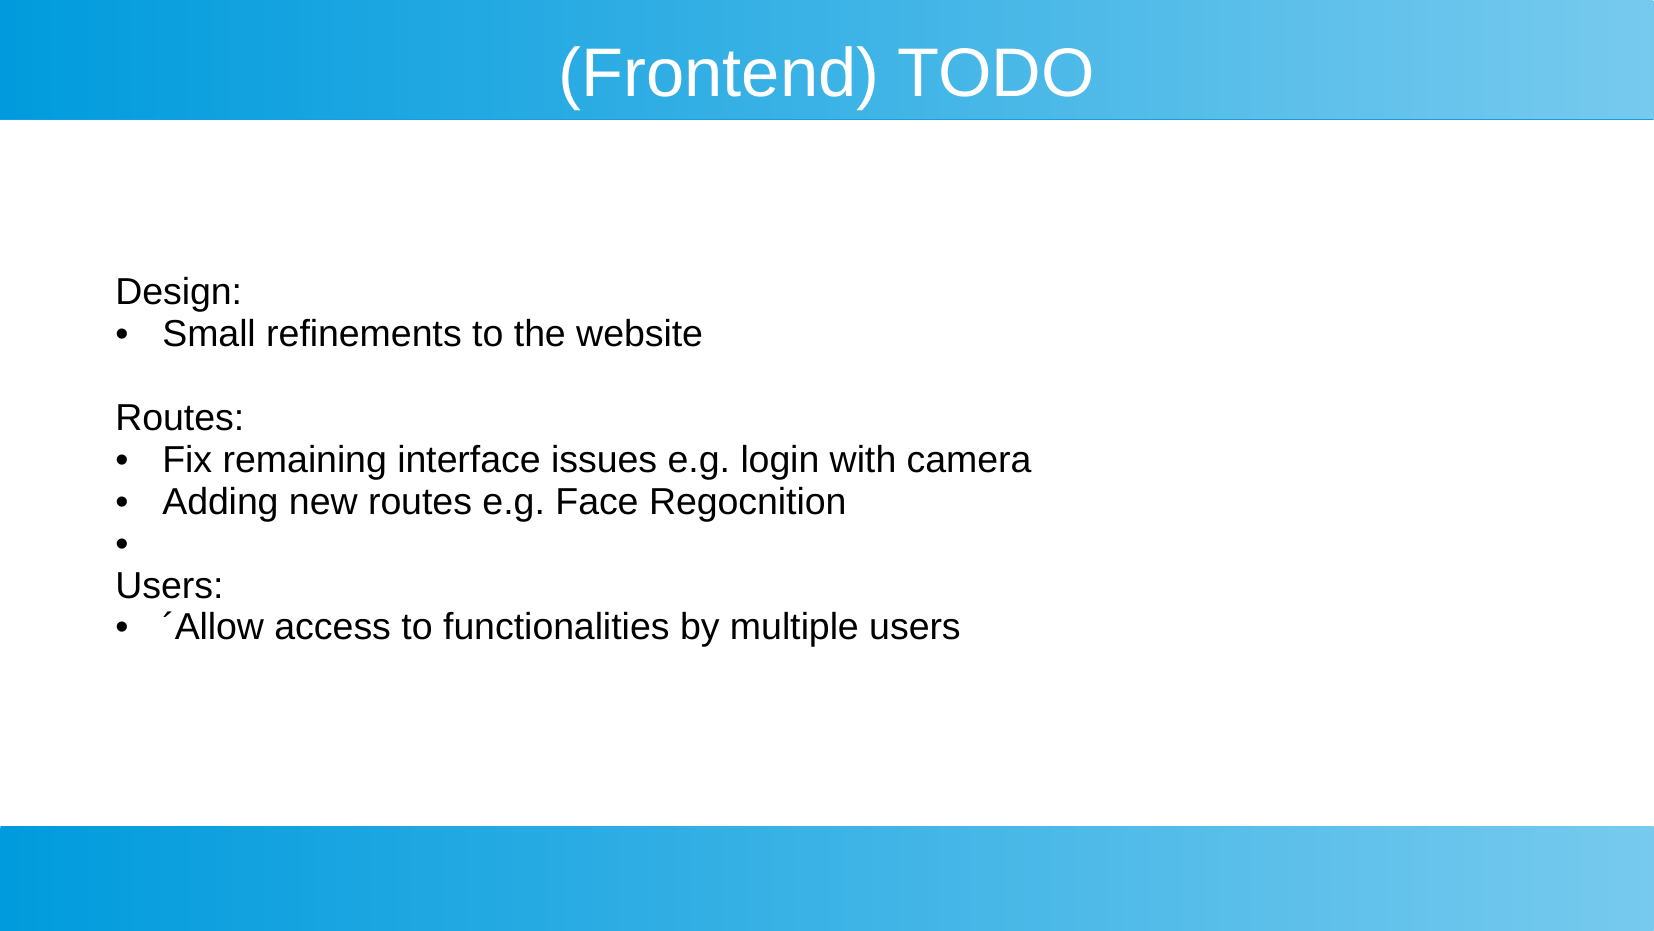

(Frontend) TODO
Design:
Small refinements to the website
Routes:
Fix remaining interface issues e.g. login with camera
Adding new routes e.g. Face Regocnition
Users:
´Allow access to functionalities by multiple users